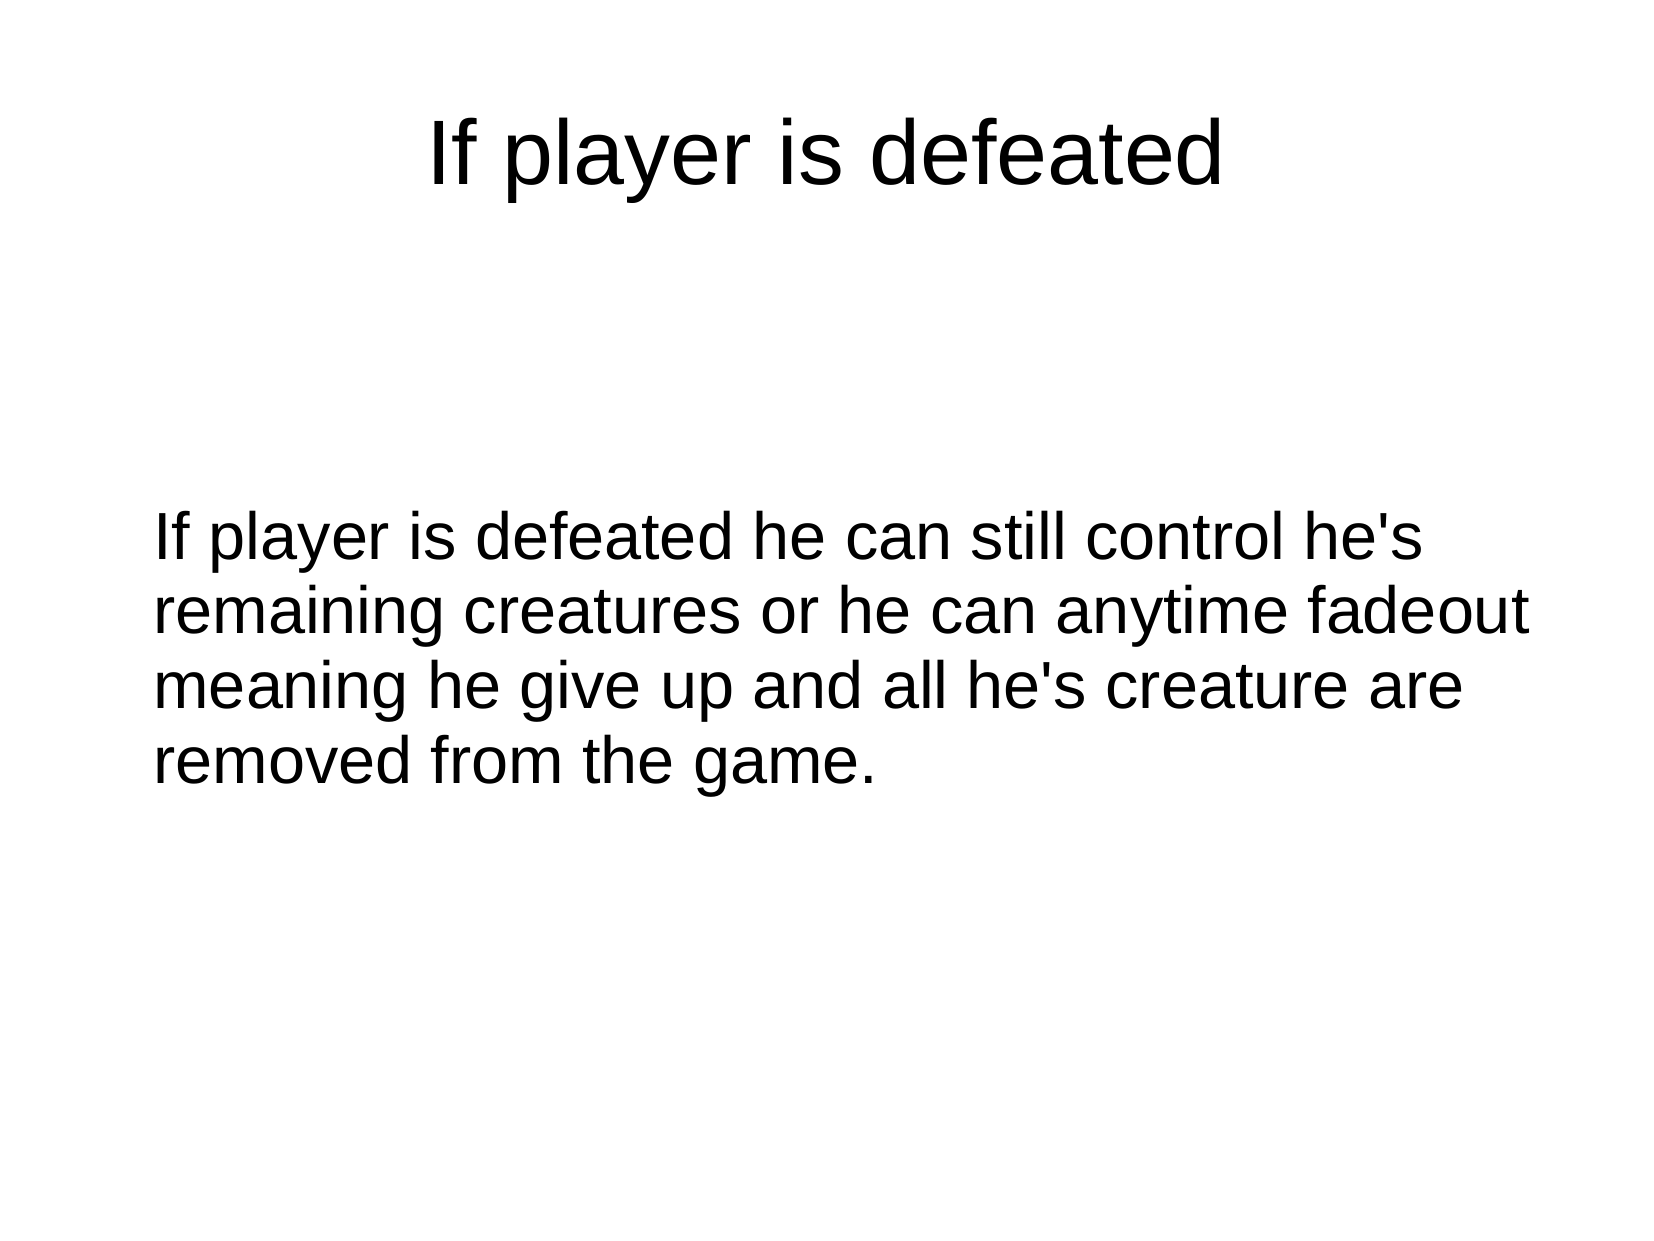

# If player is defeated
If player is defeated he can still control he's remaining creatures or he can anytime fadeout meaning he give up and all he's creature are removed from the game.